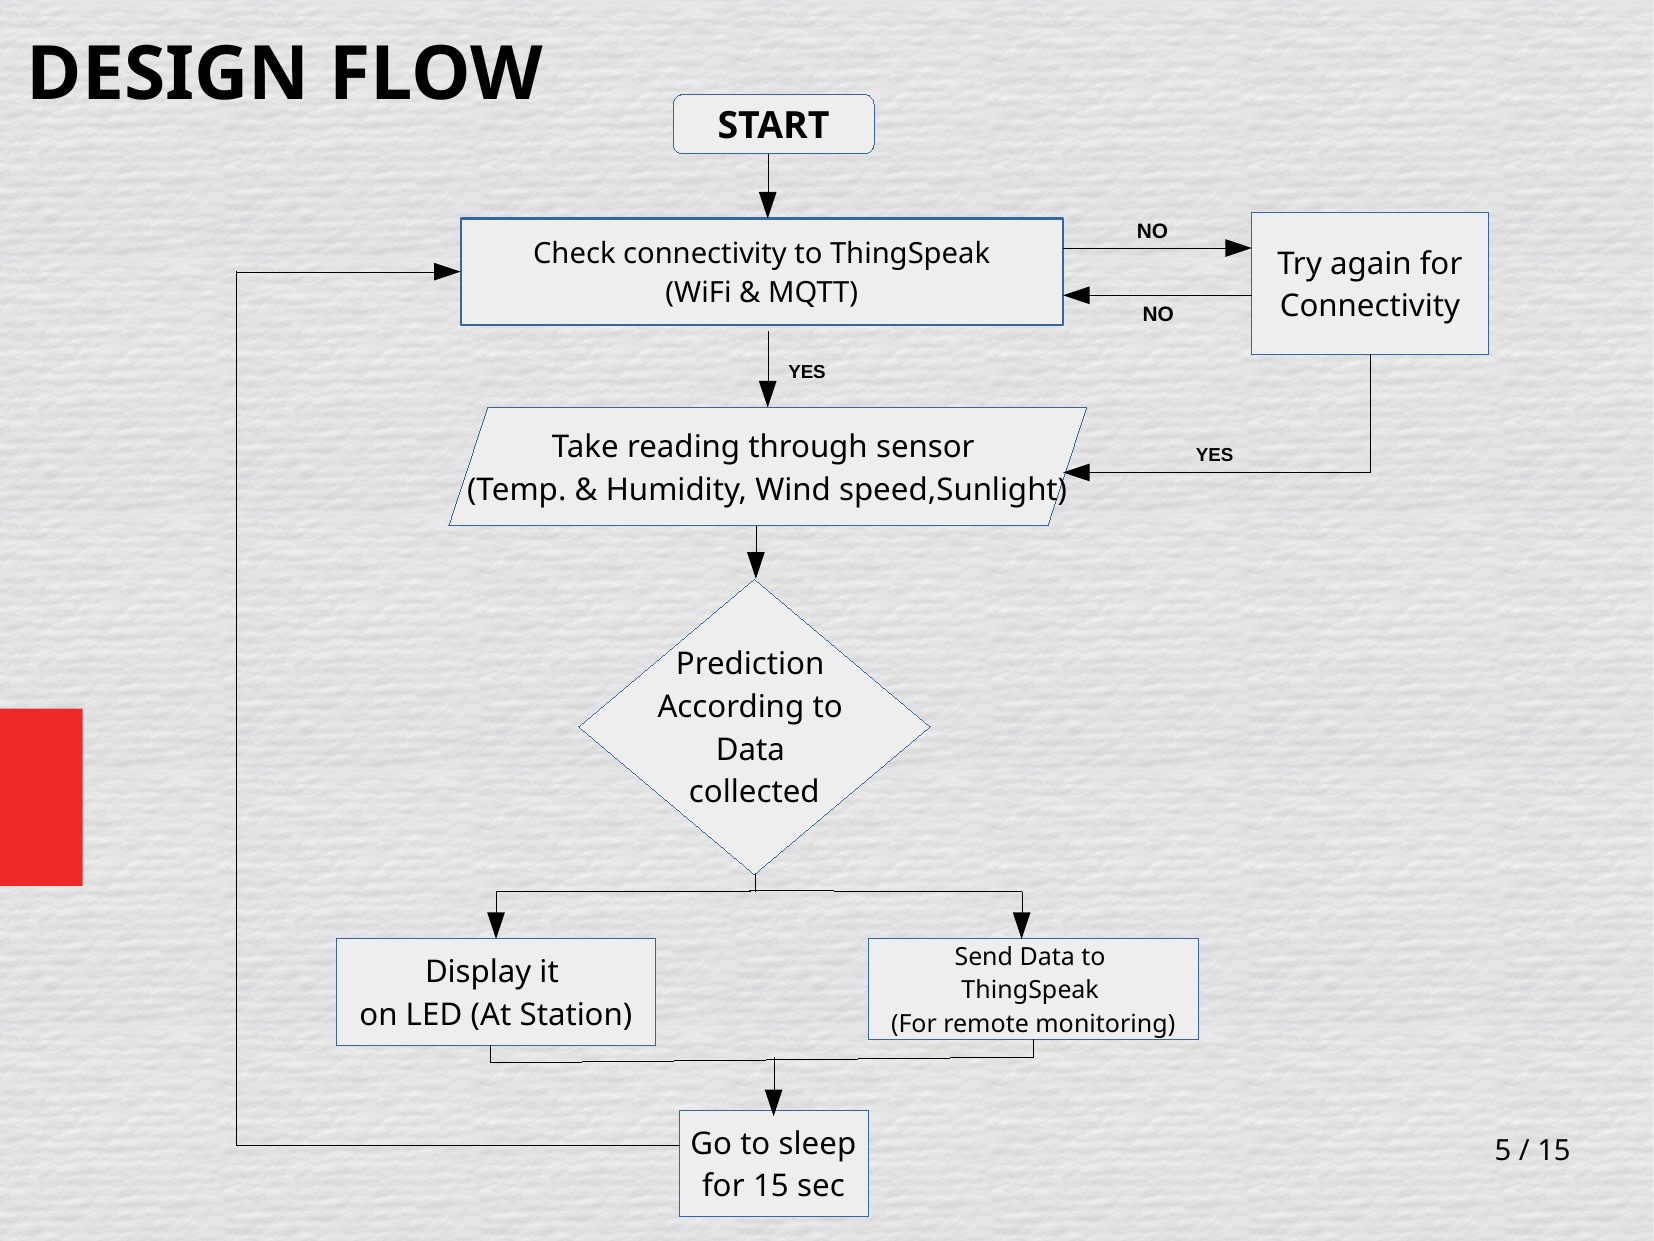

DESIGN FLOW
START
NO
Try again for
Connectivity
Check connectivity to ThingSpeak
(WiFi & MQTT)
NO
YES
Take reading through sensor
(Temp. & Humidity, Wind speed,Sunlight)
YES
Prediction
According to
Data
collected
Display it
on LED (At Station)
Send Data to
ThingSpeak
(For remote monitoring)
Go to sleep
for 15 sec
5